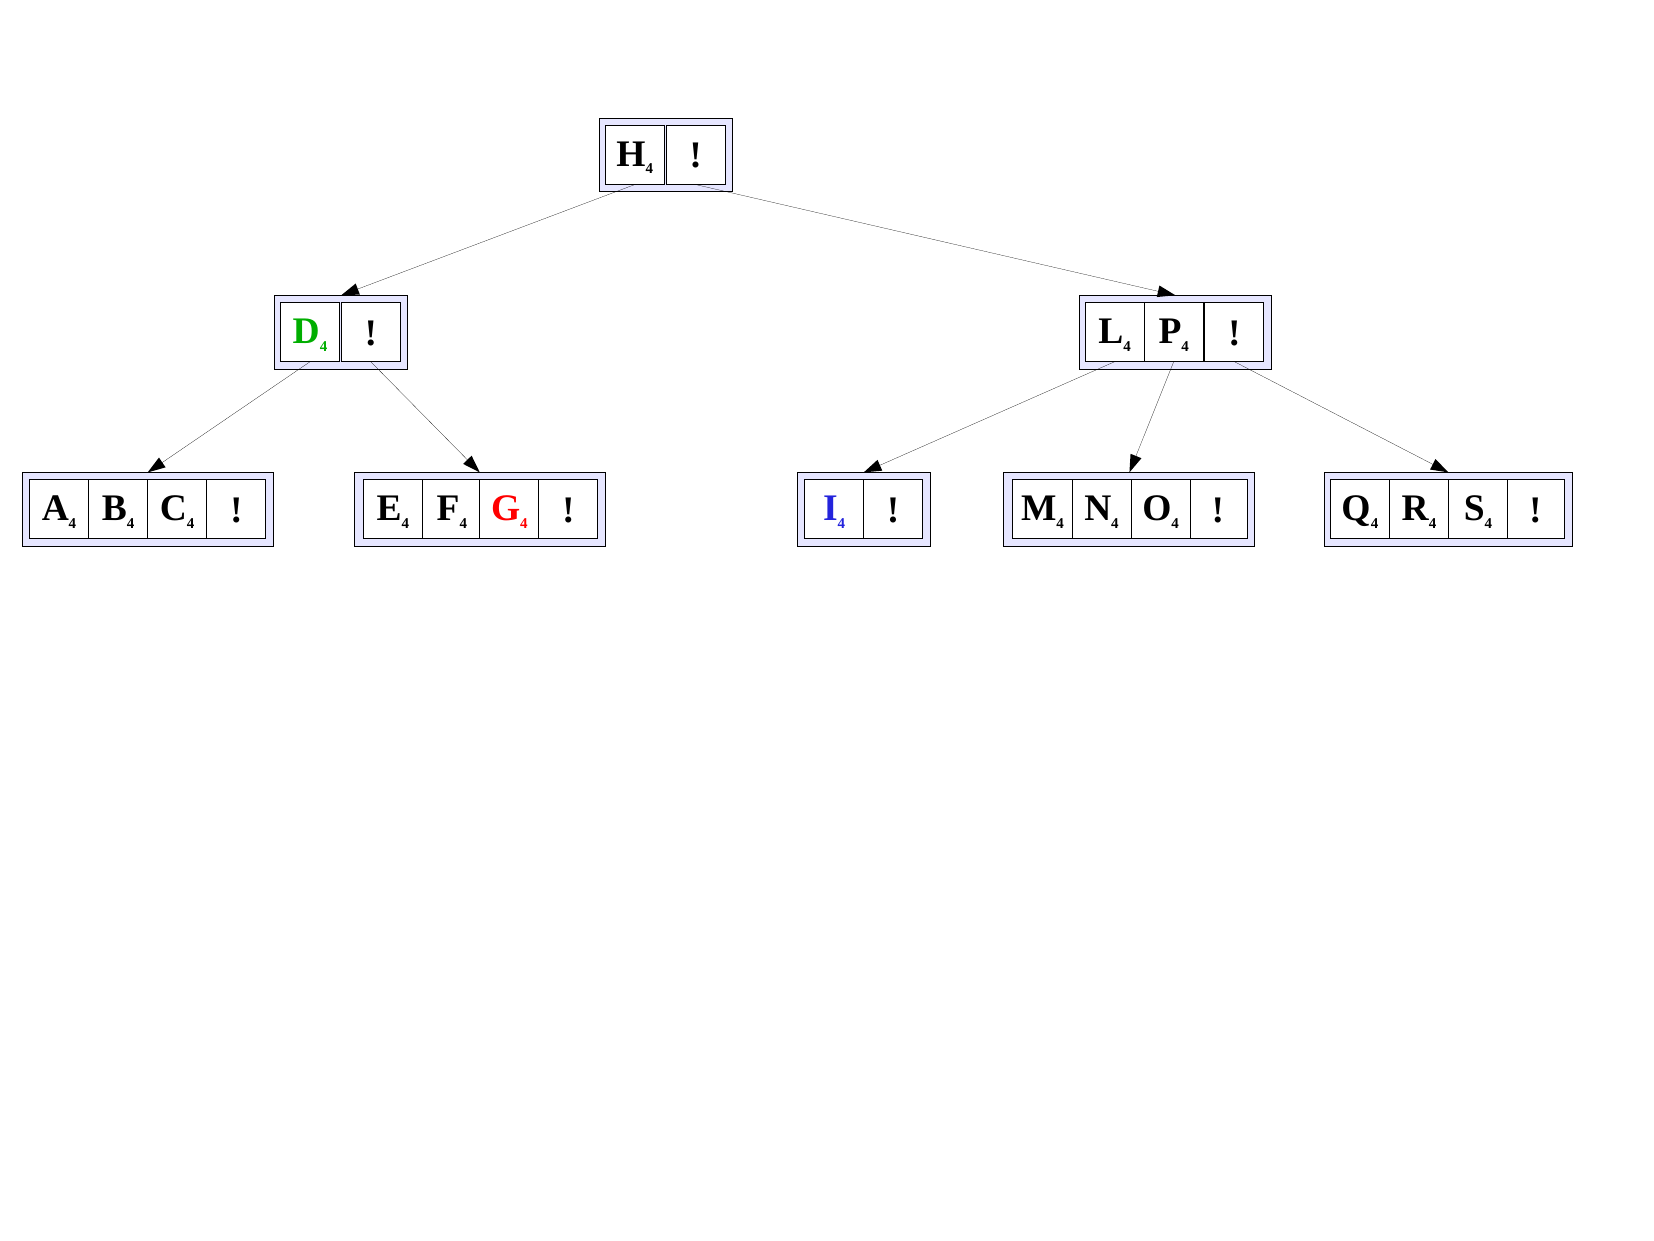

H4
!
D4
!
L4
P4
!
A4
B4
C4
!
E4
F4
G4
!
I4
!
M4
N4
O4
!
Q4
R4
S4
!